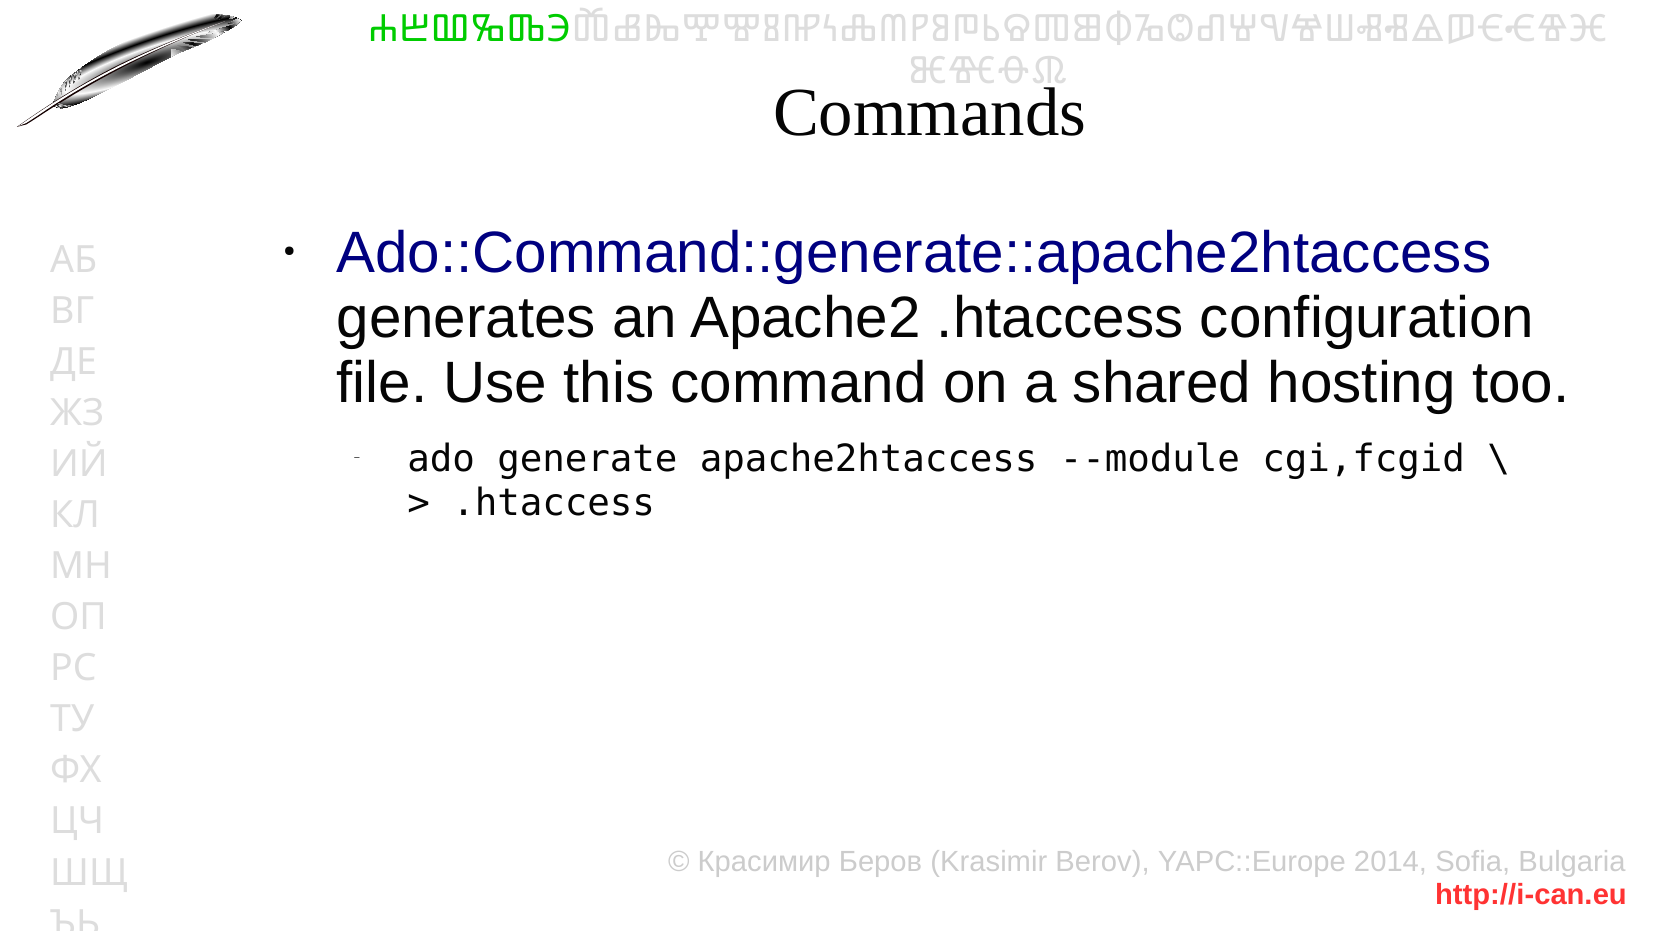

# Commands
Ado::Command::generate::apache2htaccessgenerates an Apache2 .htaccess configuration file. Use this command on a shared hosting too.
ado generate apache2htaccess --module cgi,fcgid \
> .htaccess